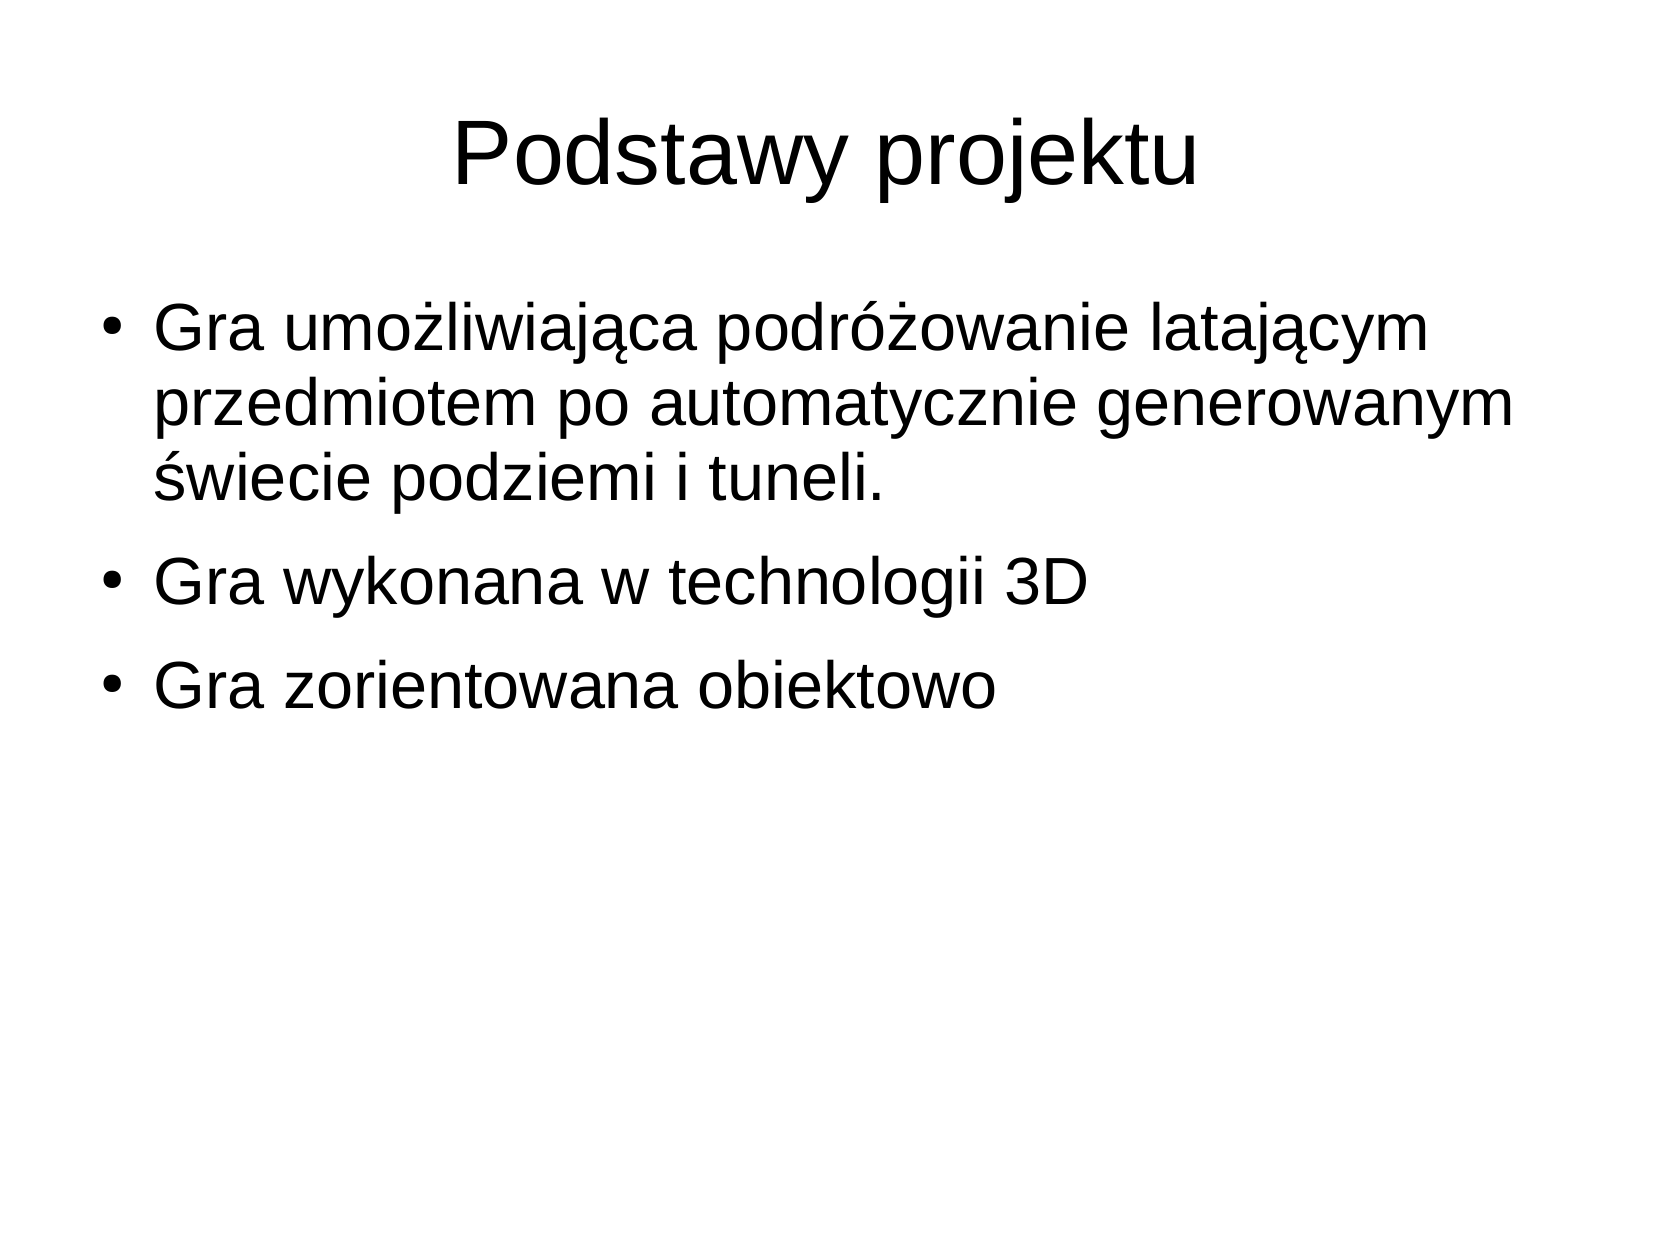

# Podstawy projektu
Gra umożliwiająca podróżowanie latającym przedmiotem po automatycznie generowanym świecie podziemi i tuneli.
Gra wykonana w technologii 3D
Gra zorientowana obiektowo